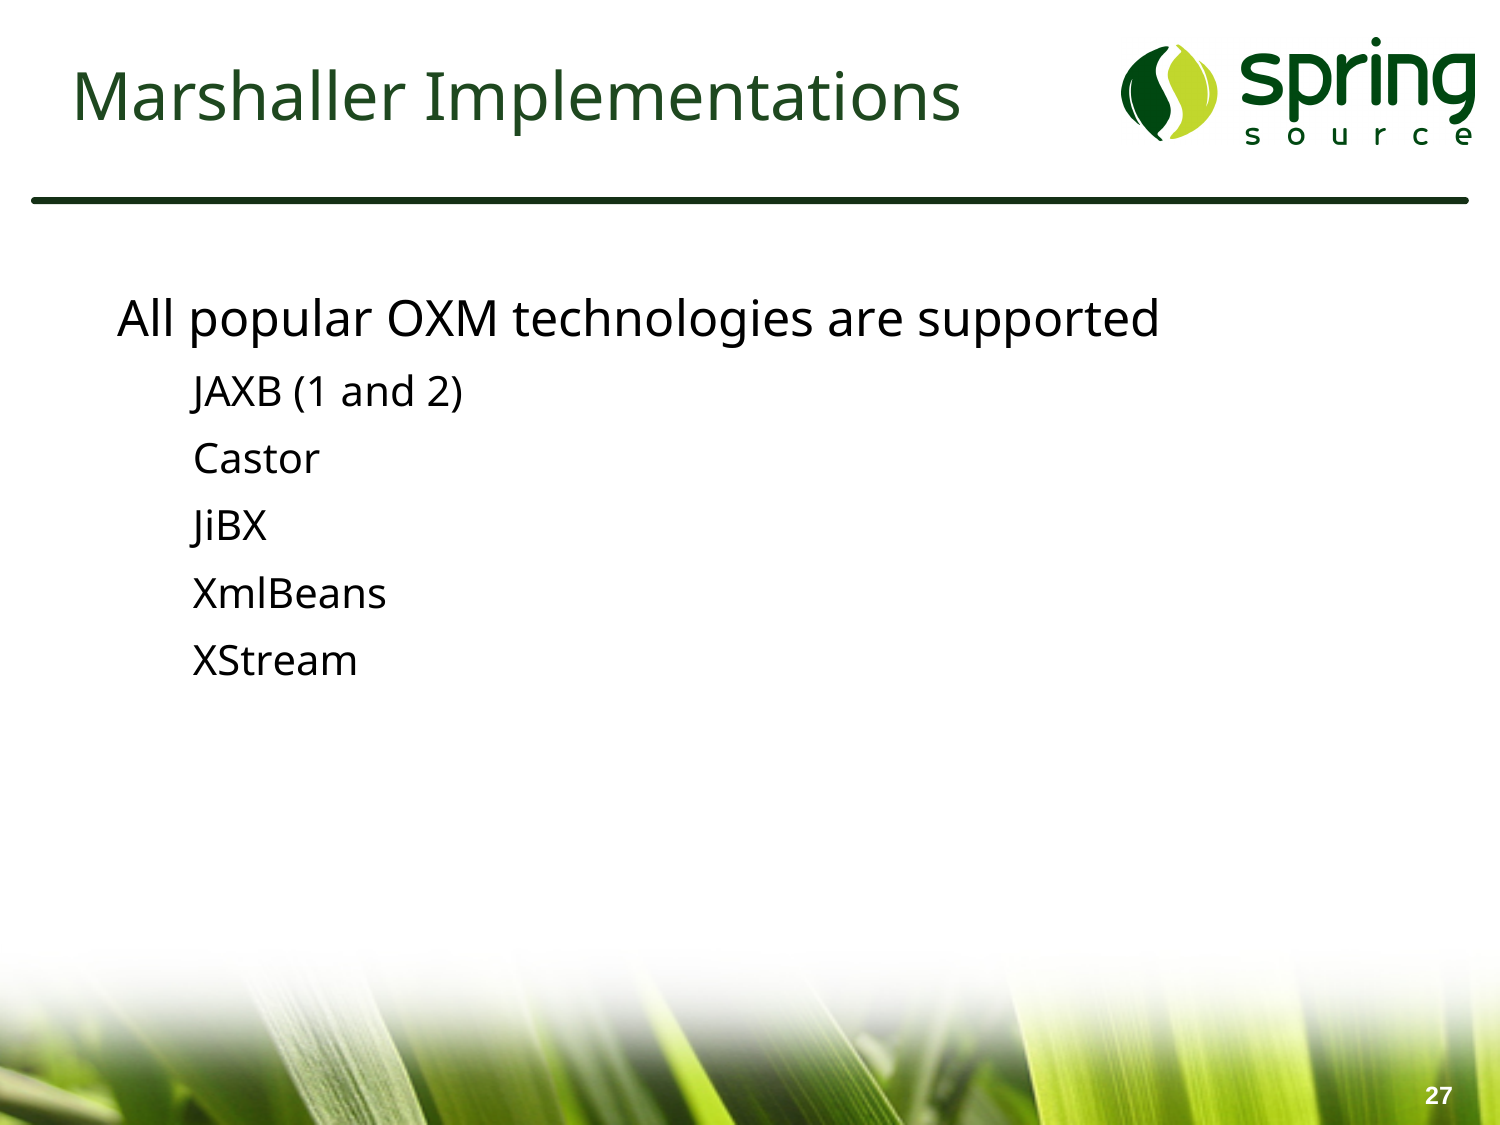

# Marshaller Implementations
All popular OXM technologies are supported
JAXB (1 and 2)
Castor
JiBX
XmlBeans
XStream